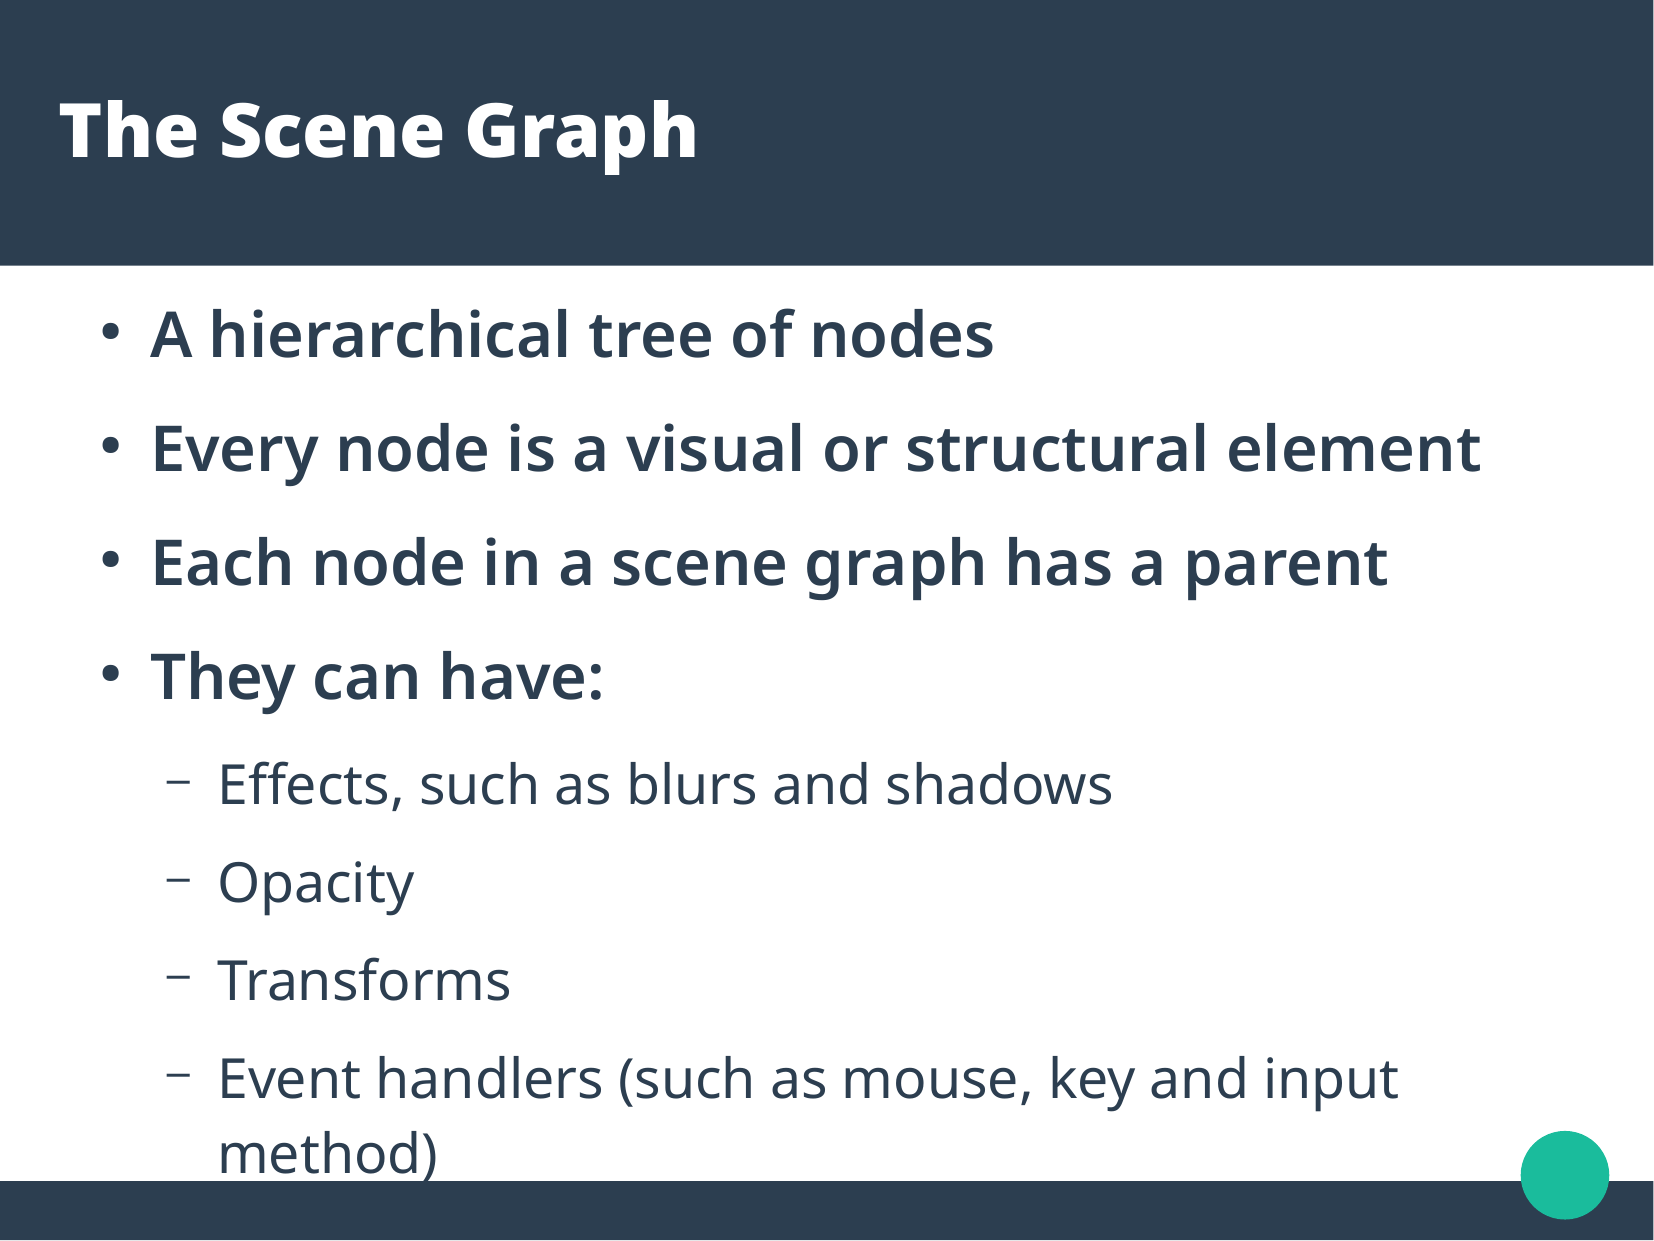

# The Scene Graph
A hierarchical tree of nodes
Every node is a visual or structural element
Each node in a scene graph has a parent
They can have:
Effects, such as blurs and shadows
Opacity
Transforms
Event handlers (such as mouse, key and input method)